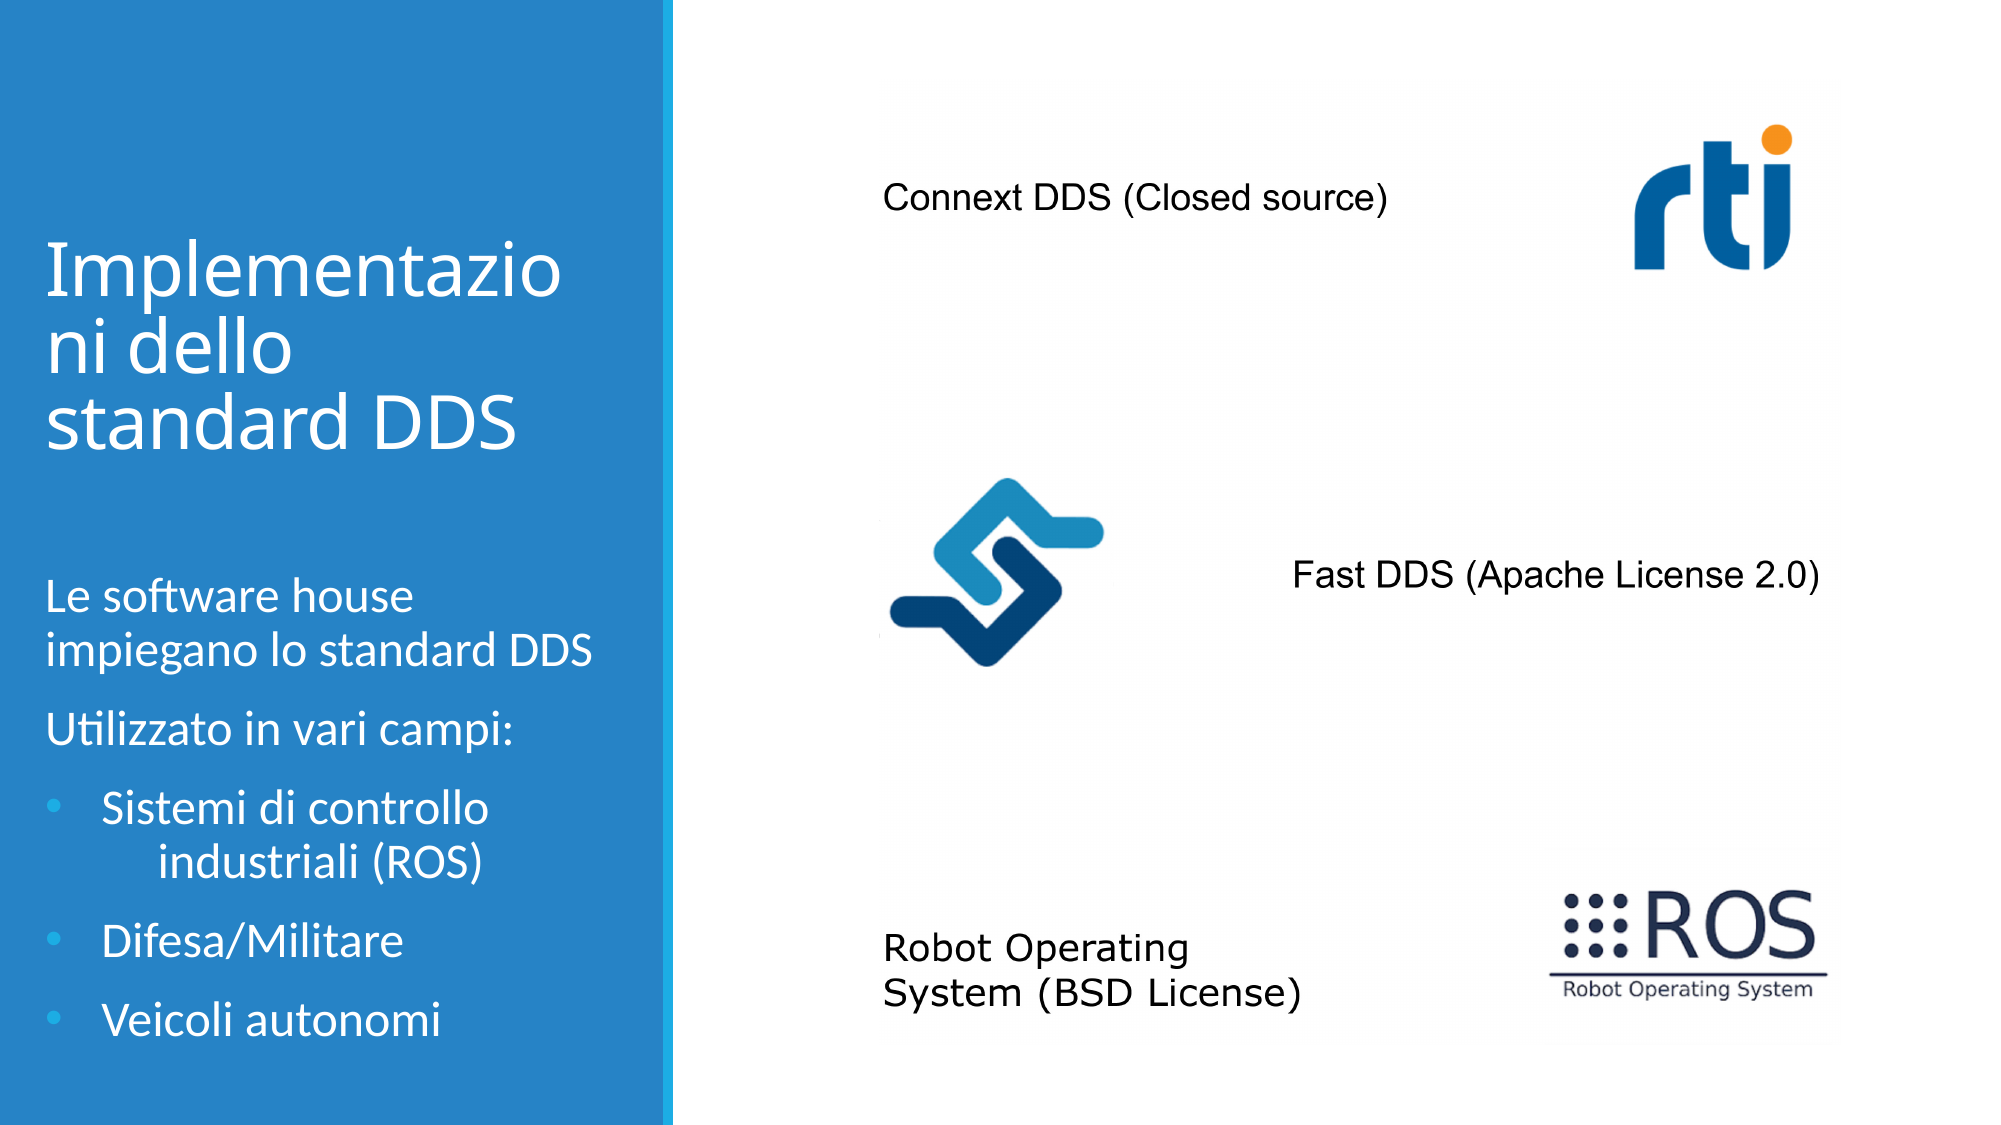

# Implementazioni dello standard DDS
Le software house impiegano lo standard DDS
Utilizzato in vari campi:
Sistemi di controllo industriali (ROS)
Difesa/Militare
Veicoli autonomi